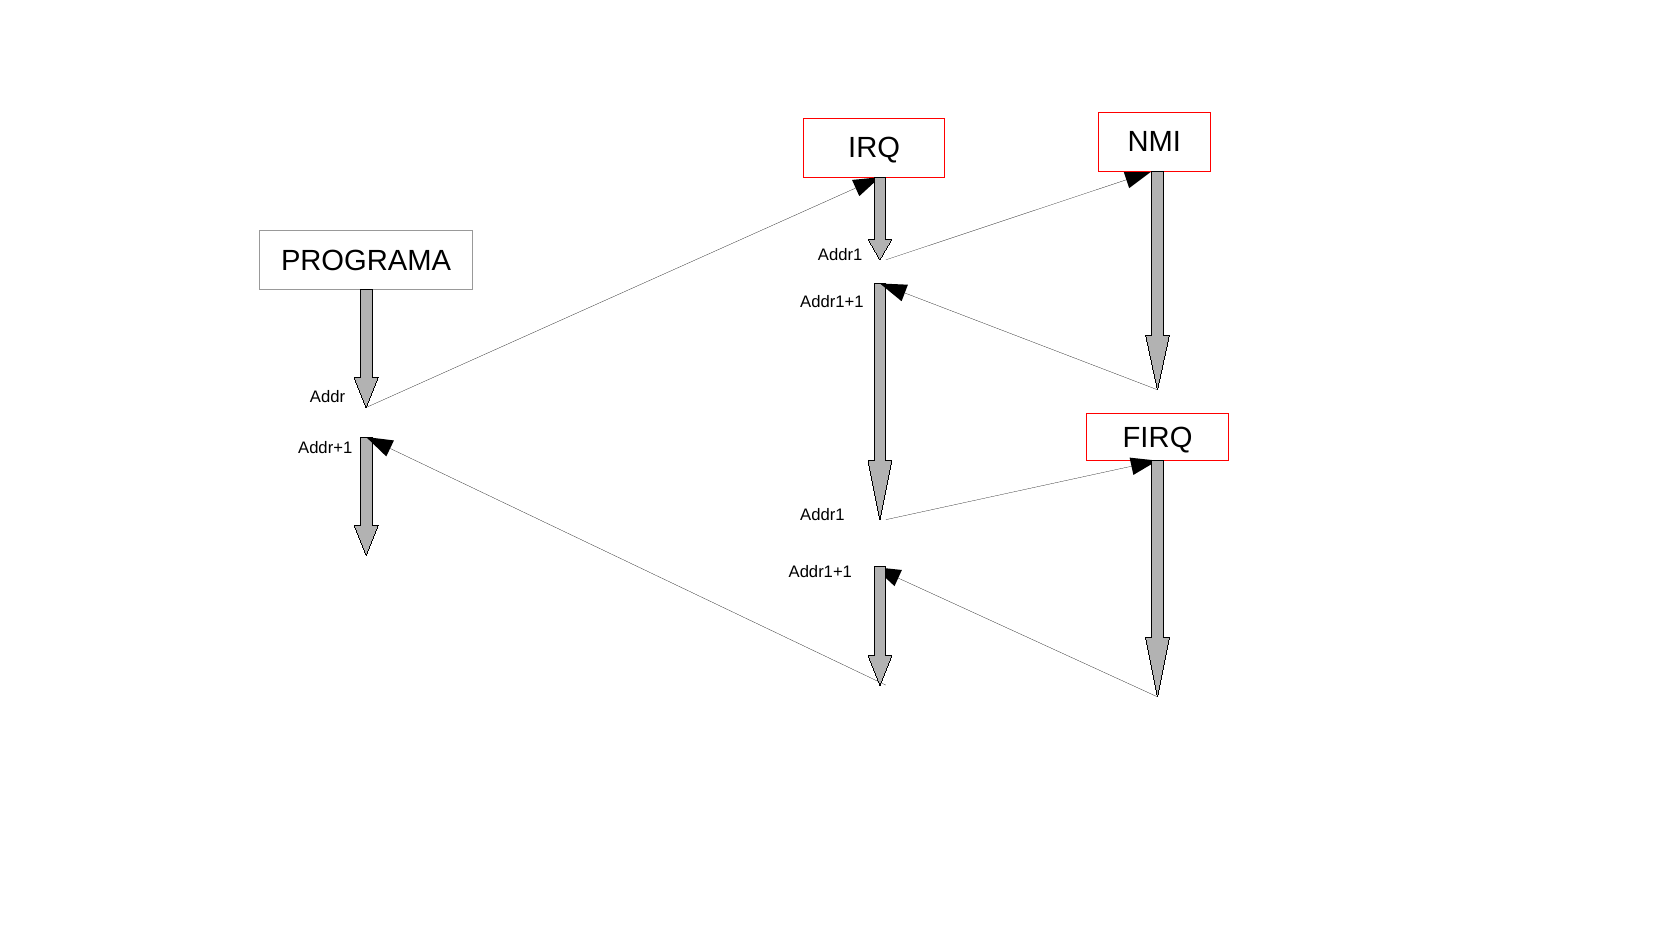

NMI
IRQ
PROGRAMA
Addr1
Addr1+1
Addr
FIRQ
Addr+1
Addr1
Addr1+1